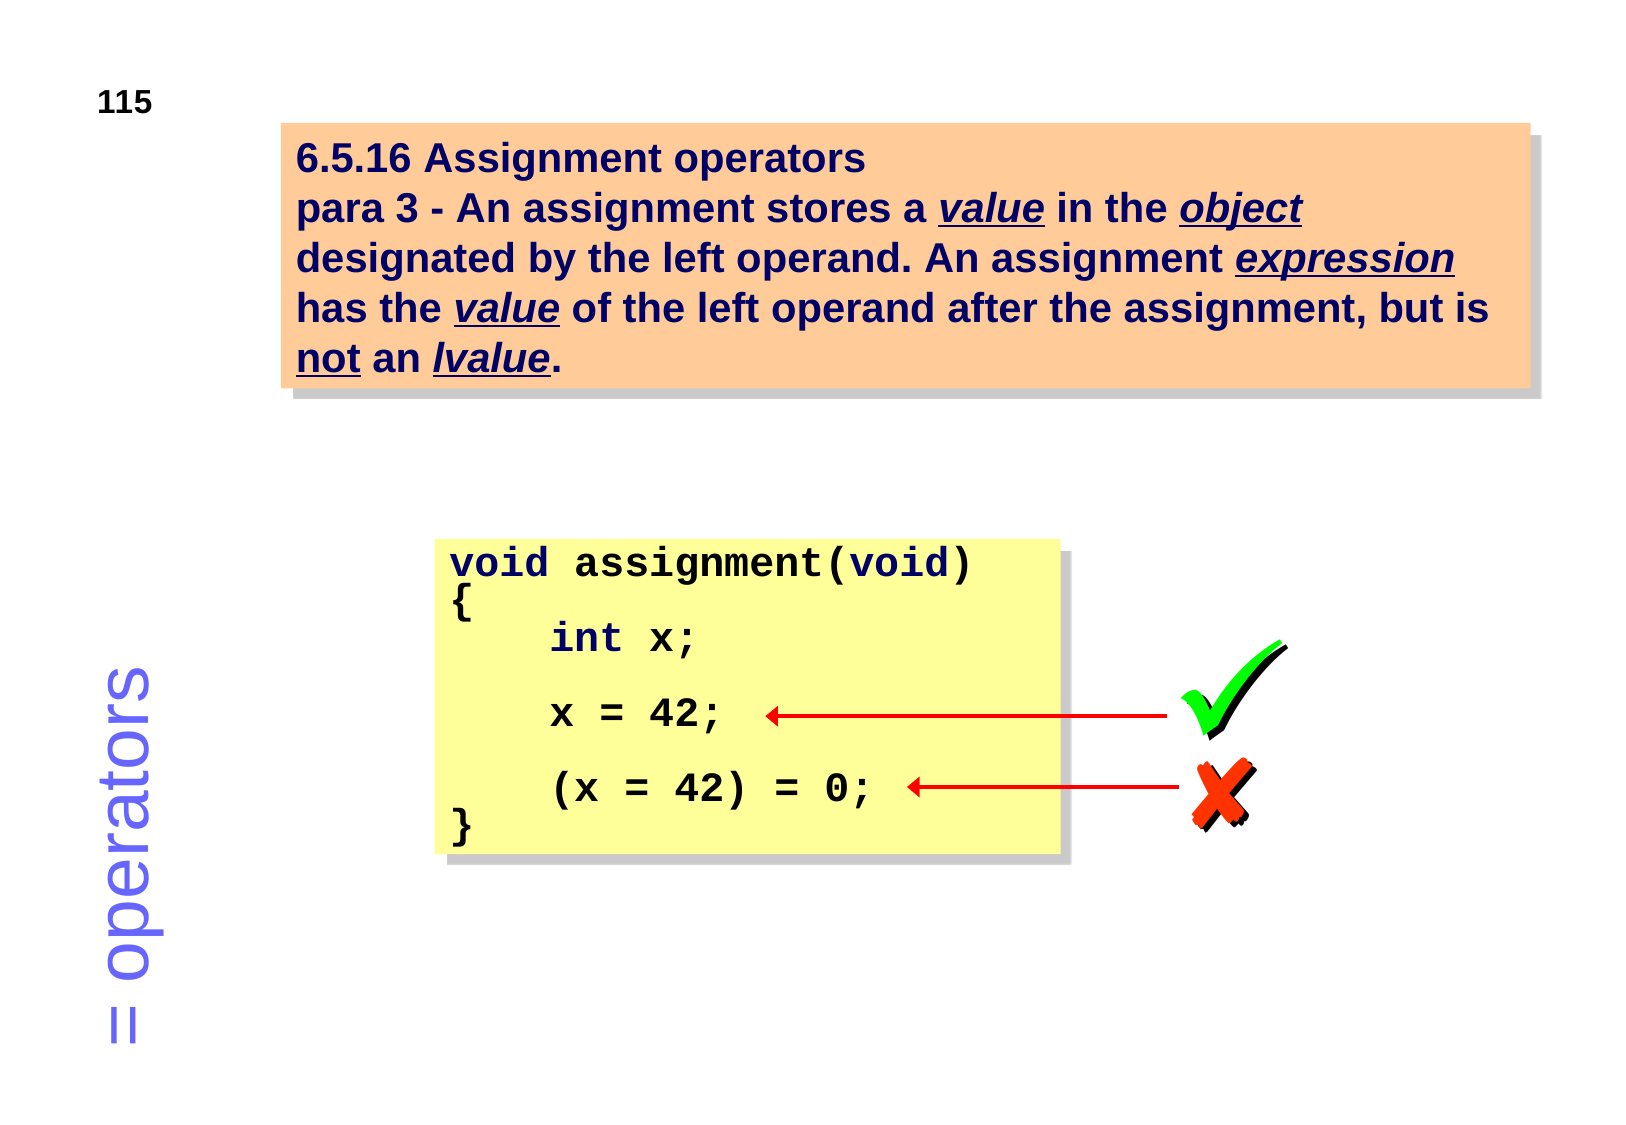

115
6.5.16 Assignment operators
para 3 - An assignment stores a value in the object designated by the left operand. An assignment expression has the value of the left operand after the assignment, but is not an lvalue.
void assignment(void)
{
 int x;
 x = 42;
 (x = 42) = 0;
}
# = operators

